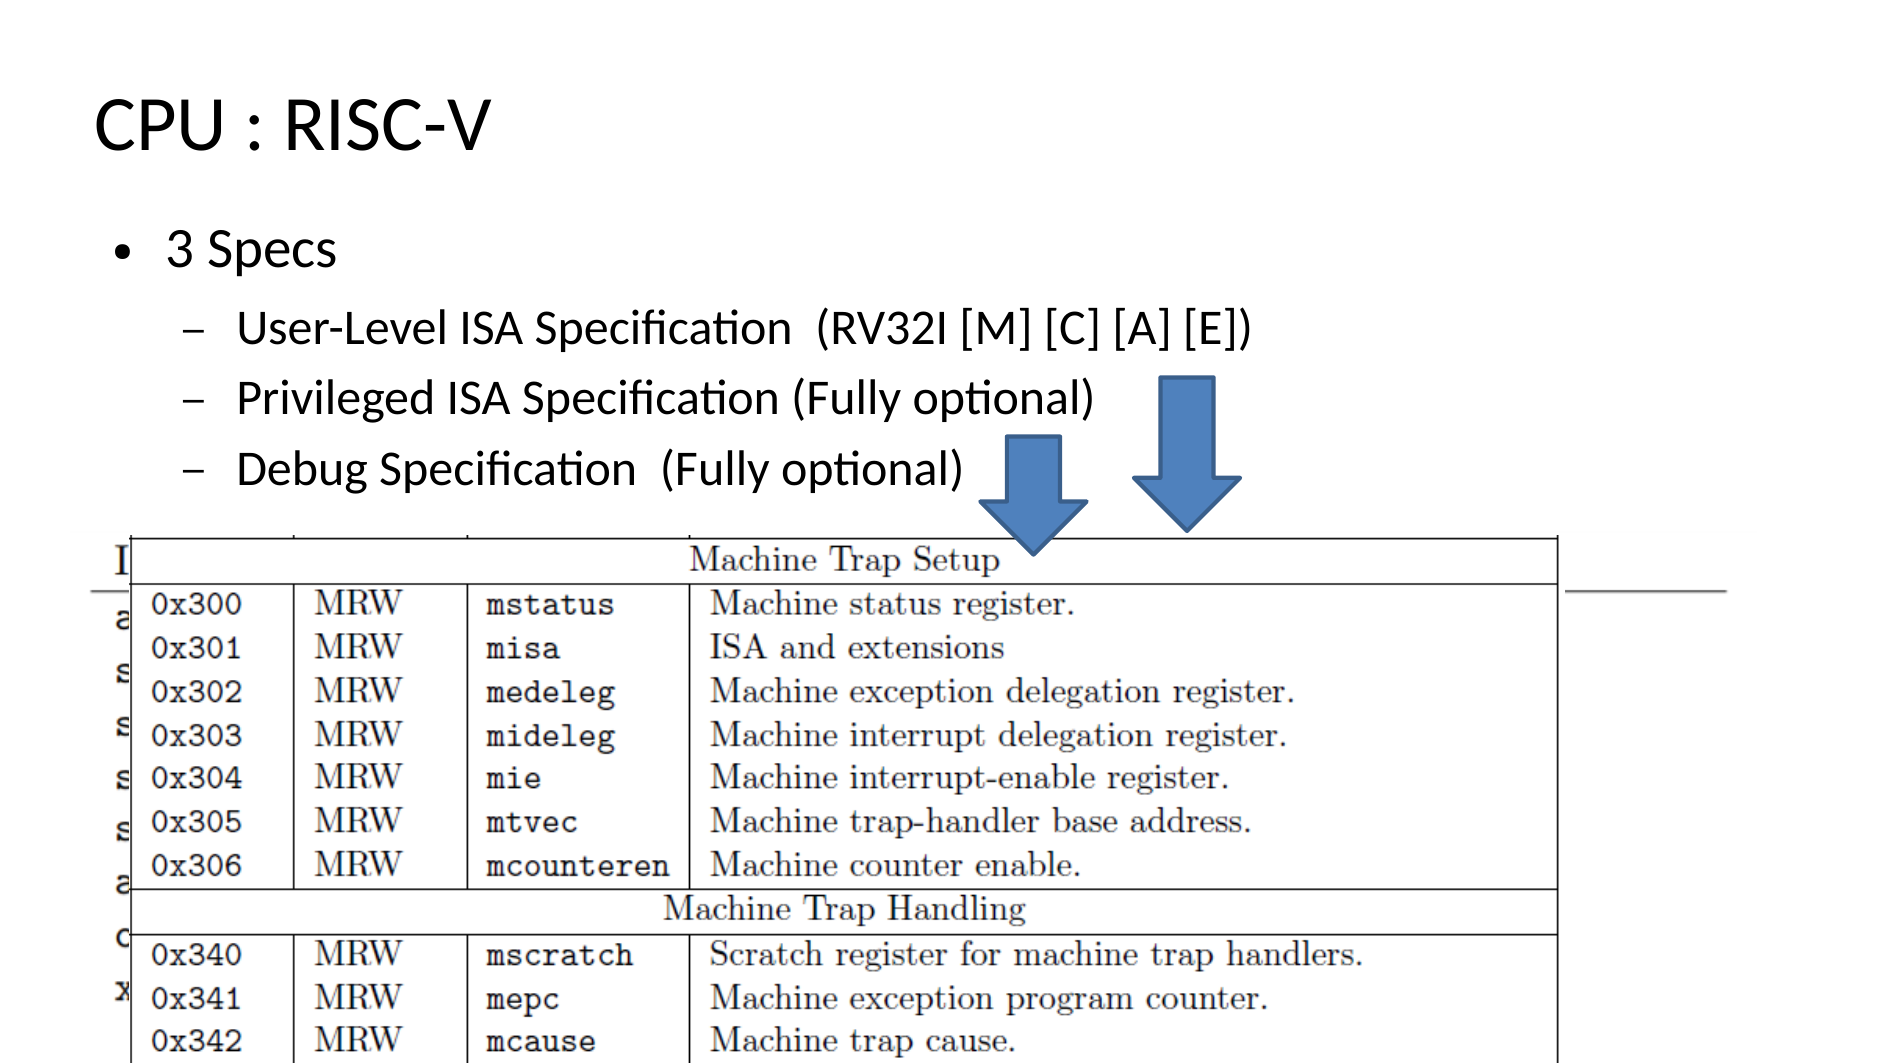

# CPU : RISC-V
3 Specs
User-Level ISA Specification (RV32I [M] [C] [A] [E])
Privileged ISA Specification (Fully optional)
Debug Specification (Fully optional)